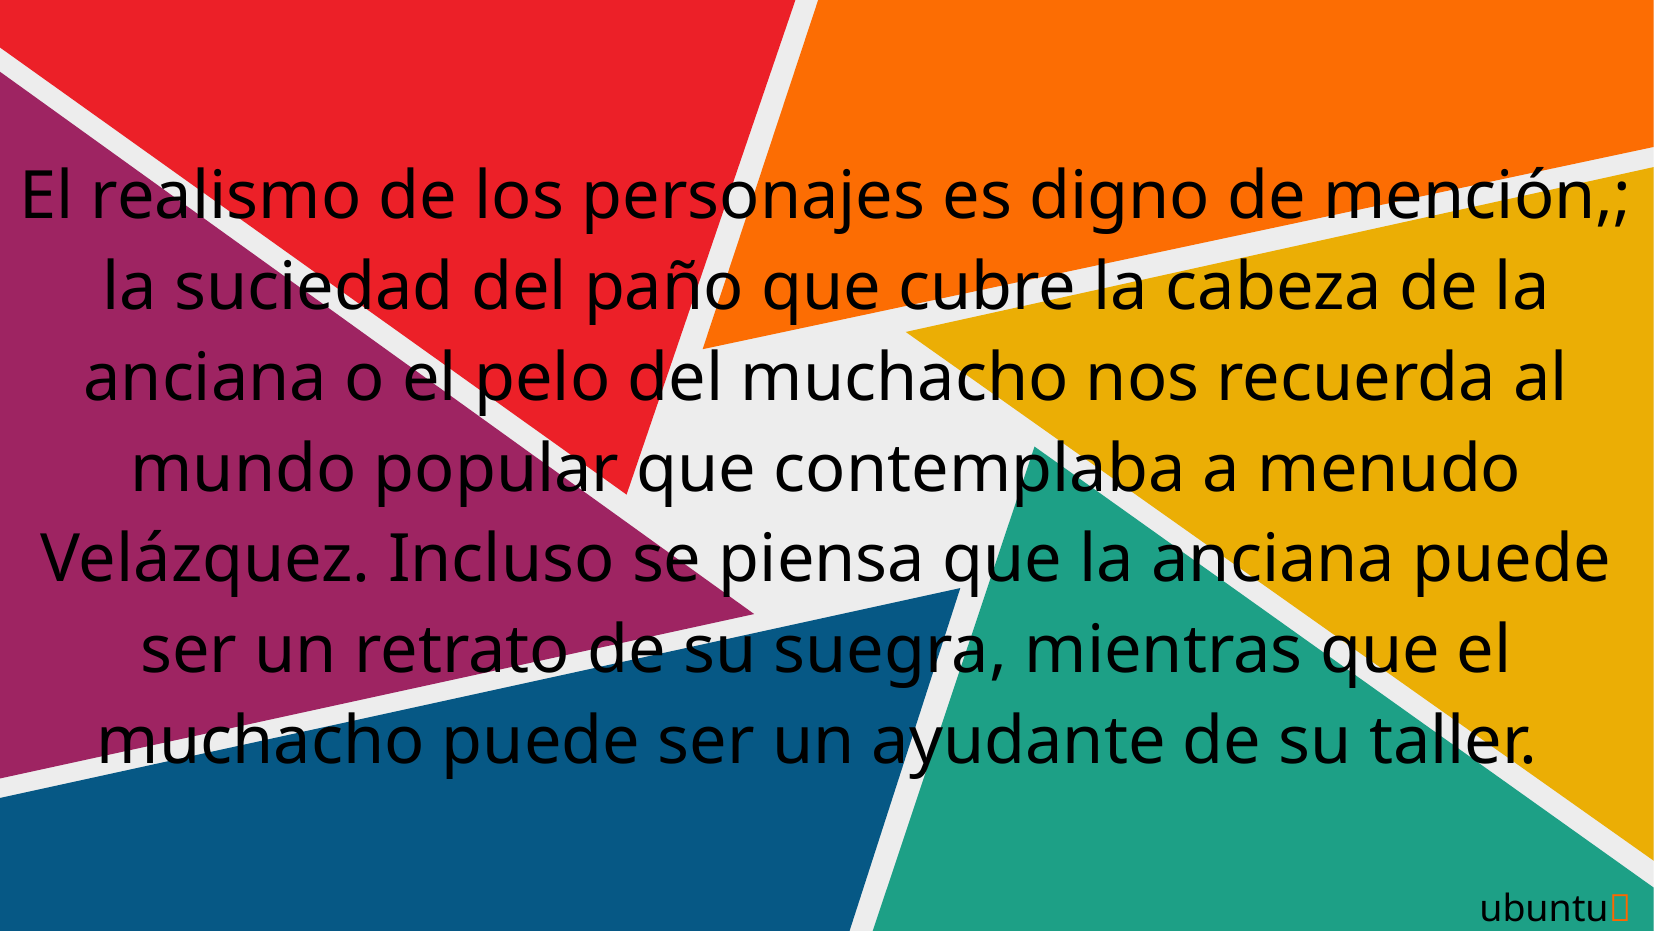

# El realismo de los personajes es digno de mención,; la suciedad del paño que cubre la cabeza de la anciana o el pelo del muchacho nos recuerda al mundo popular que contemplaba a menudo Velázquez. Incluso se piensa que la anciana puede ser un retrato de su suegra, mientras que el muchacho puede ser un ayudante de su taller.
ubuntu